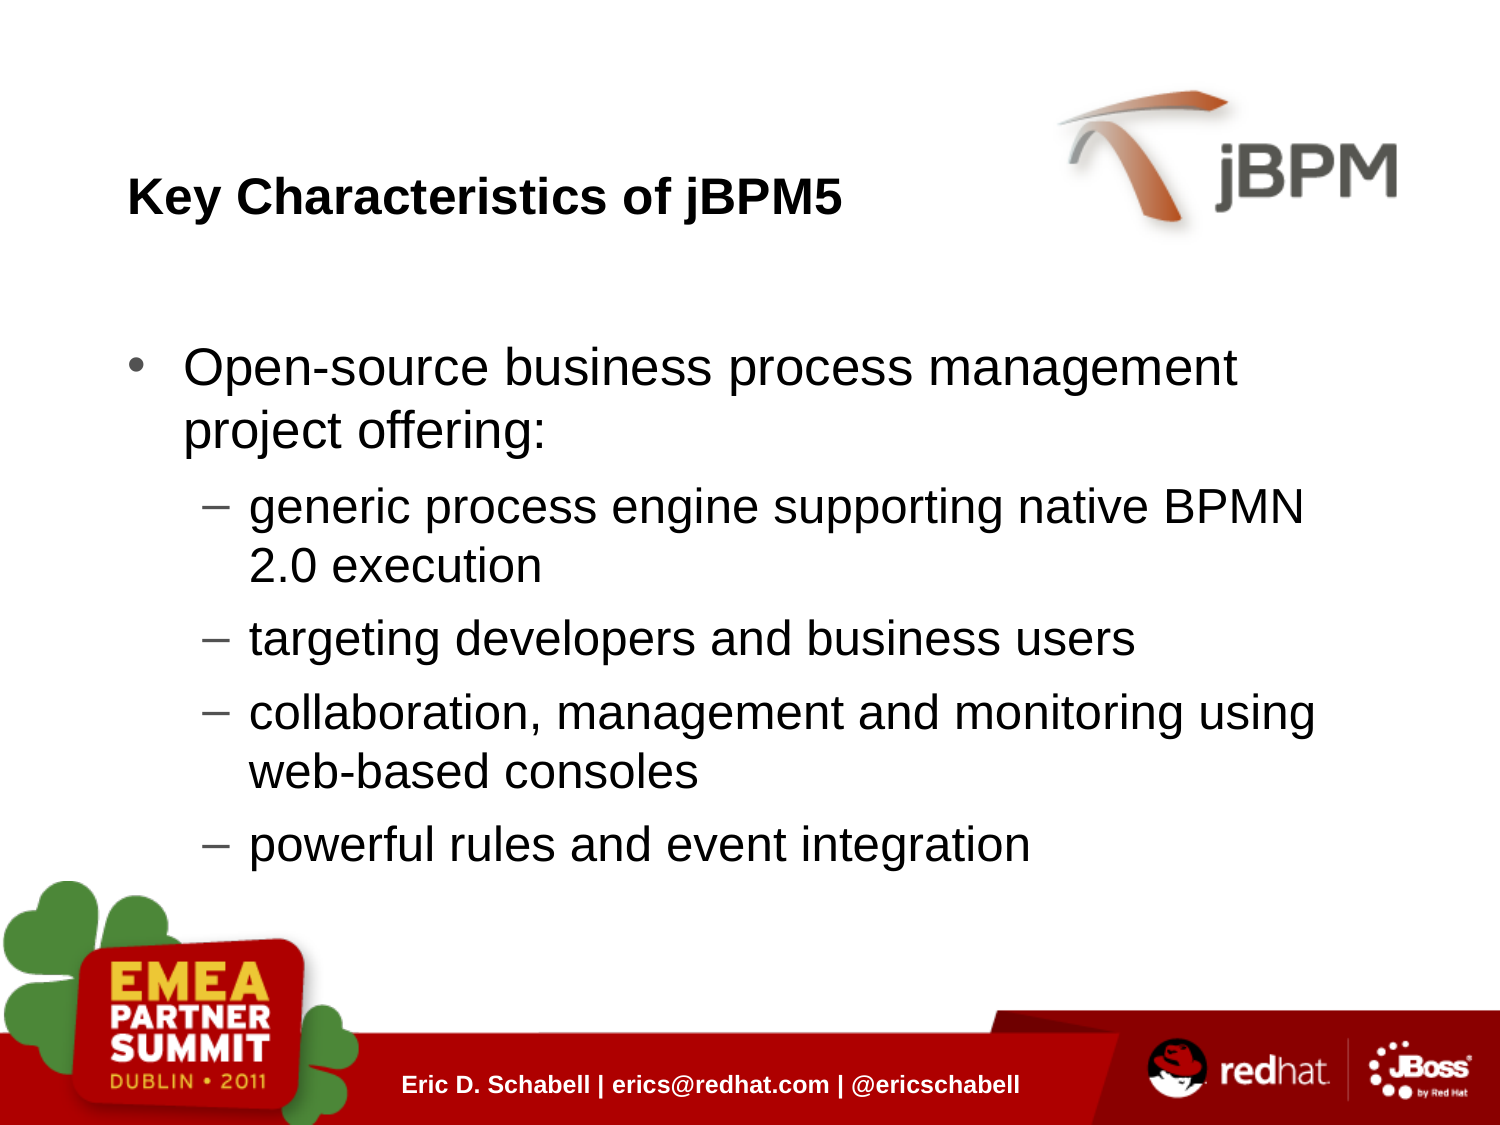

# Key Characteristics of jBPM5
Open-source business process management project offering:
generic process engine supporting native BPMN 2.0 execution
targeting developers and business users
collaboration, management and monitoring using web-based consoles
powerful rules and event integration